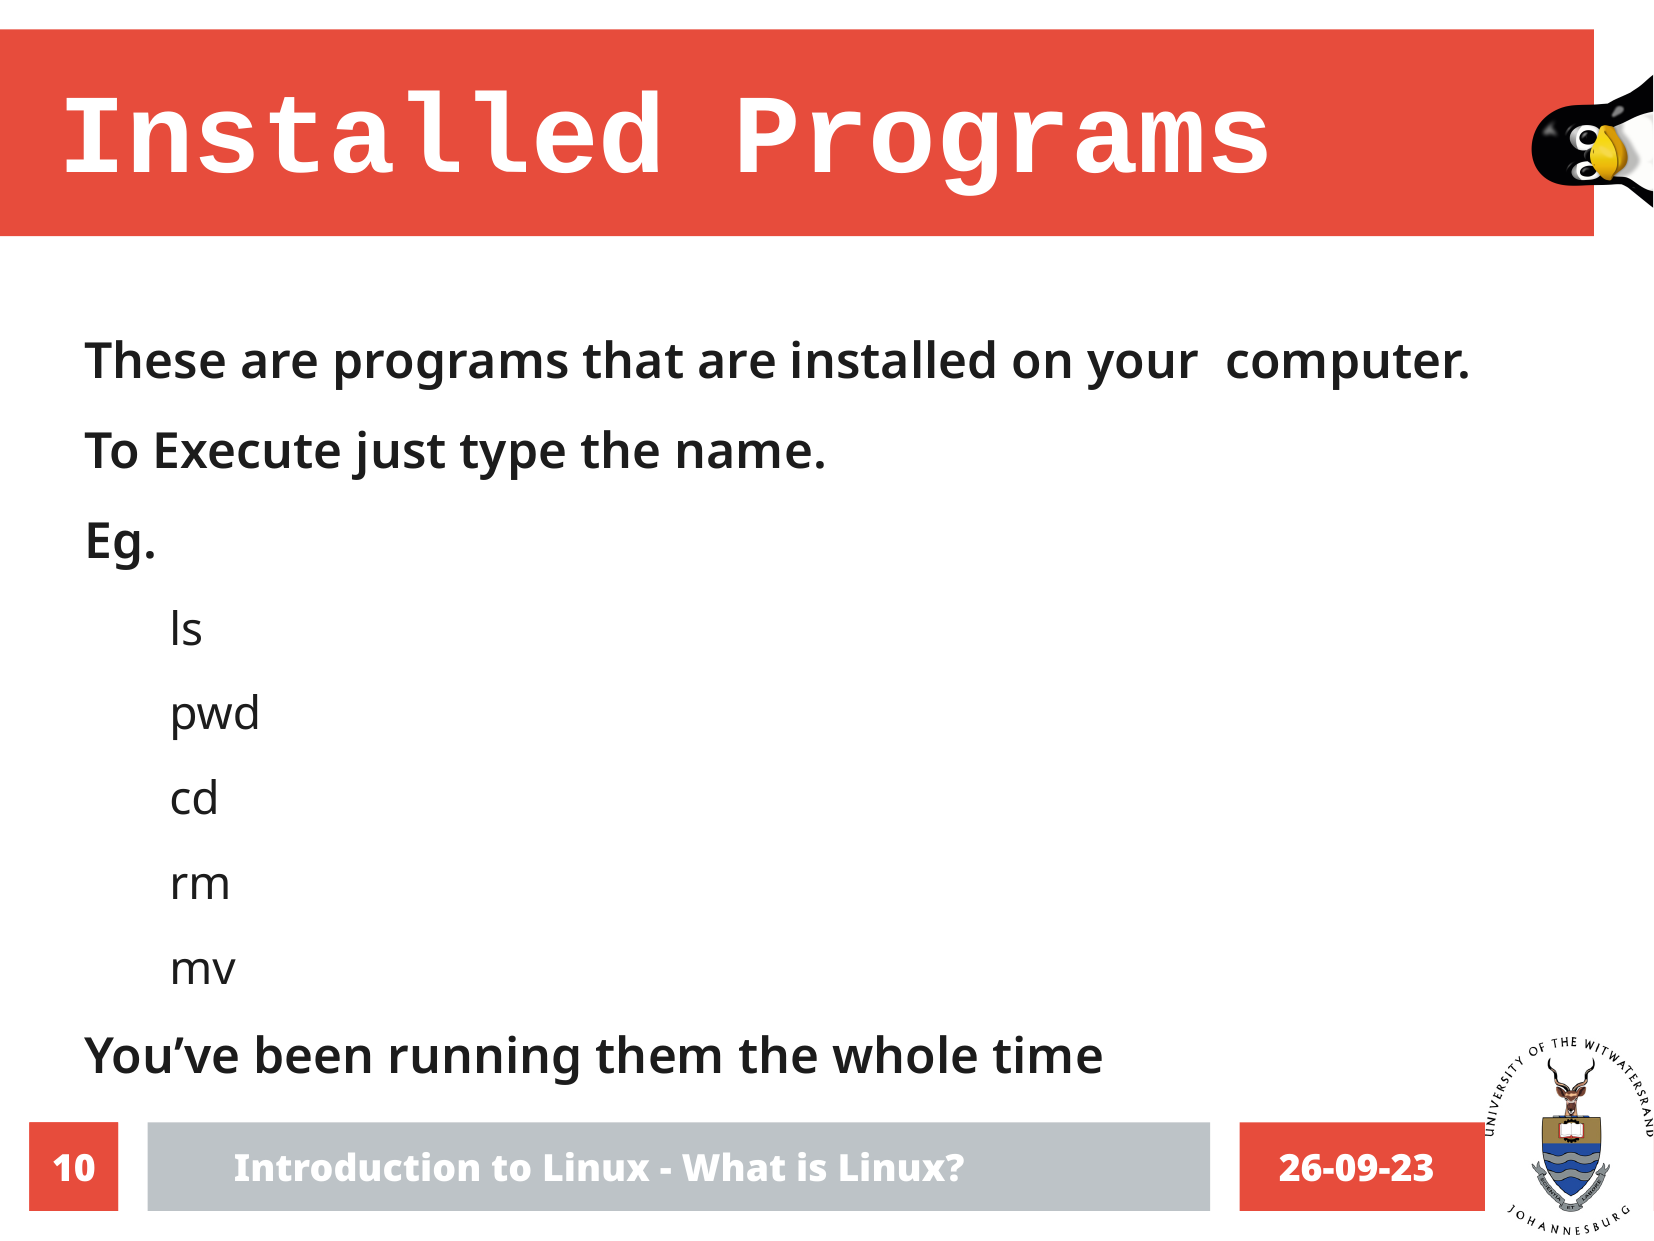

# Installed Programs
These are programs that are installed on your computer.
To Execute just type the name.
Eg.
ls
pwd
cd
rm
mv
You’ve been running them the whole time
10
 Introduction to Linux - What is Linux?